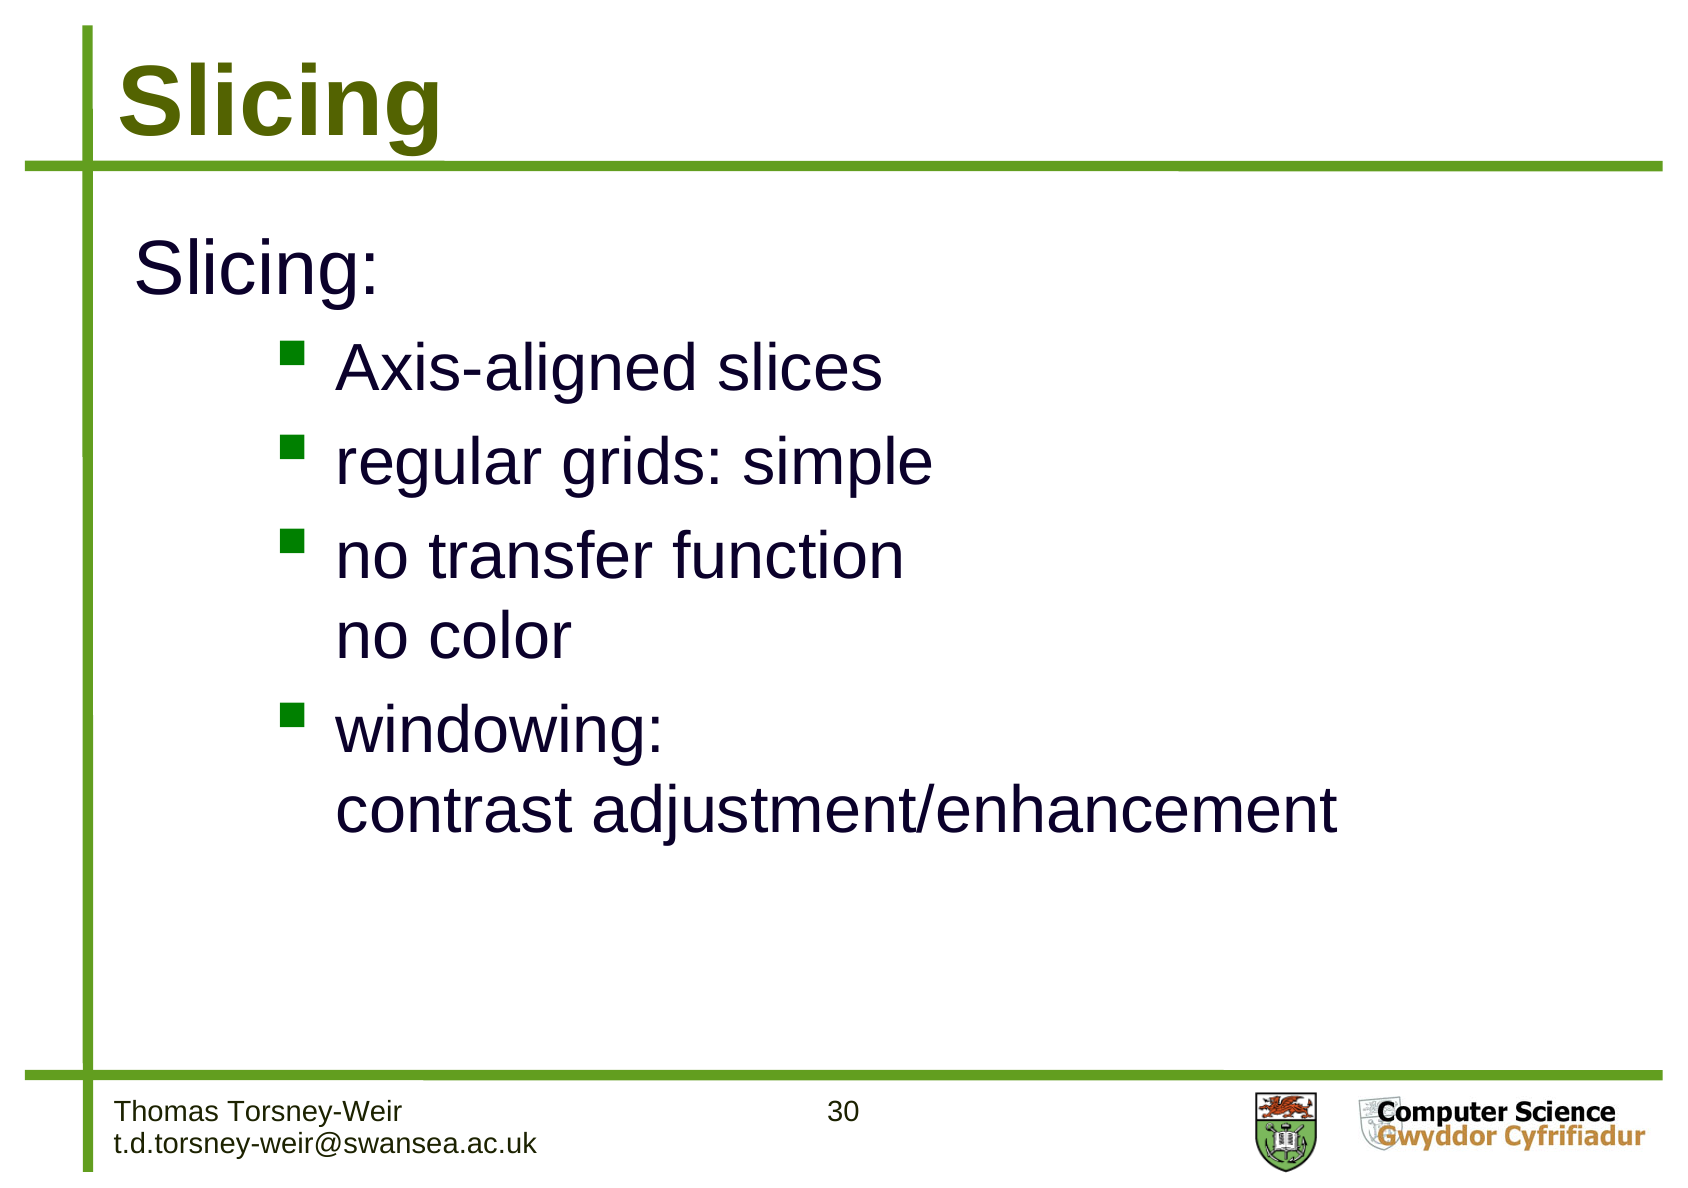

# Slicing
Slicing:
Axis-aligned slices
regular grids: simple
no transfer function
no color
windowing:
contrast adjustment/enhancement